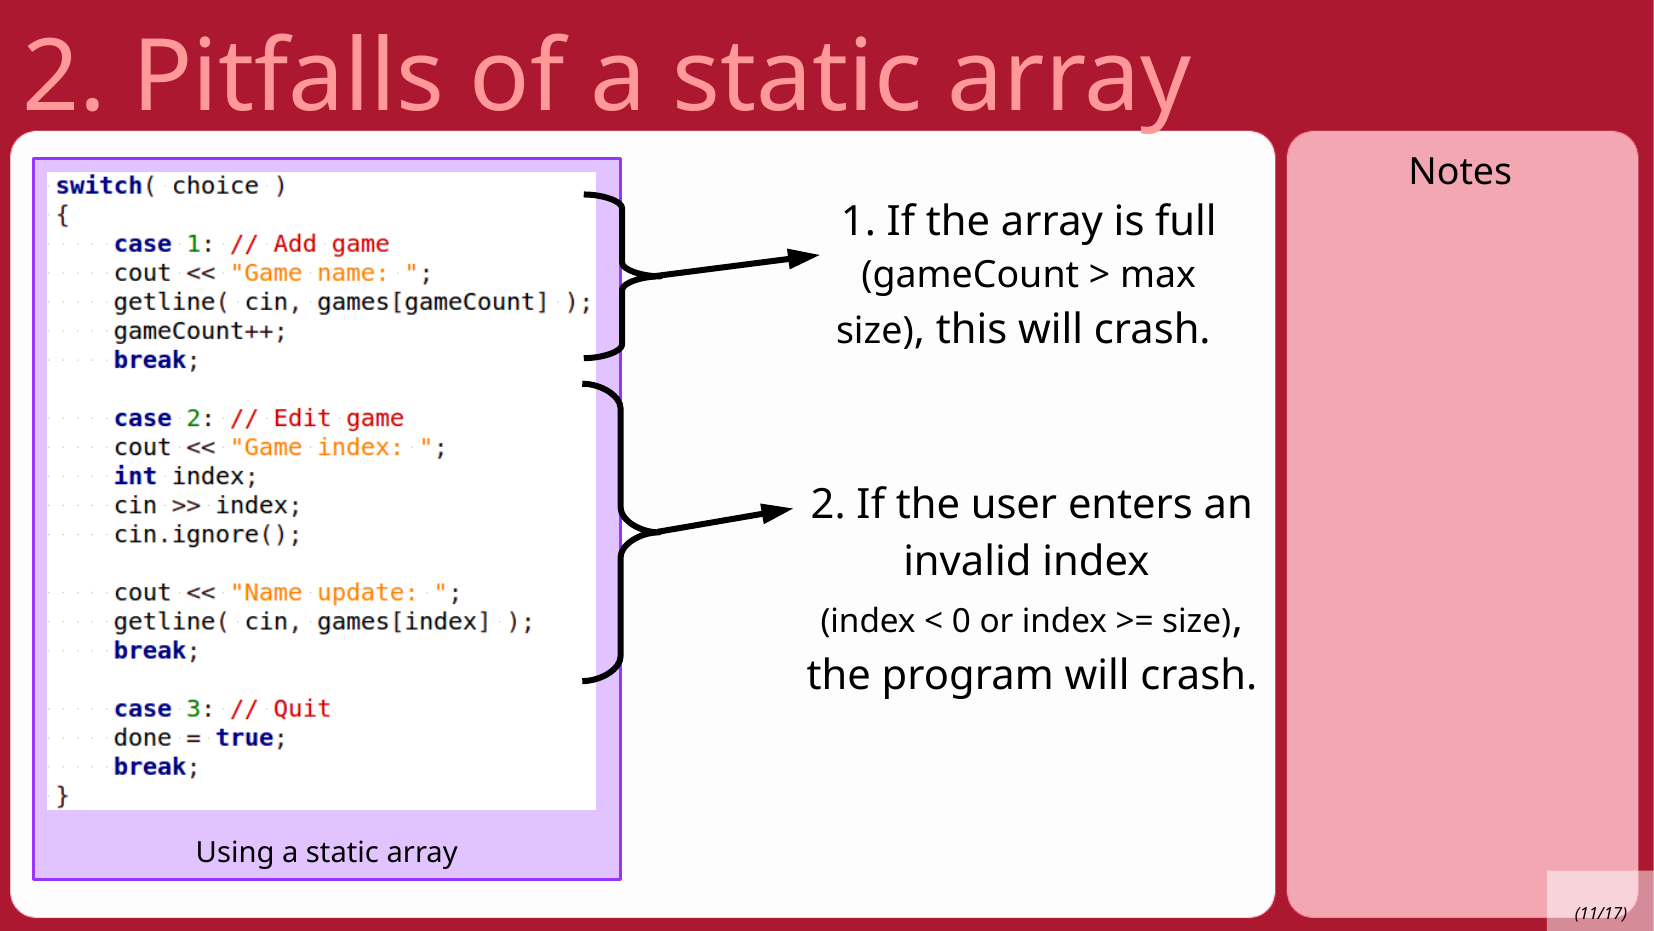

# 2. Pitfalls of a static array
Notes
Using a static array
1. If the array is full (gameCount > max size), this will crash.
2. If the user enters an invalid index
(index < 0 or index >= size), the program will crash.